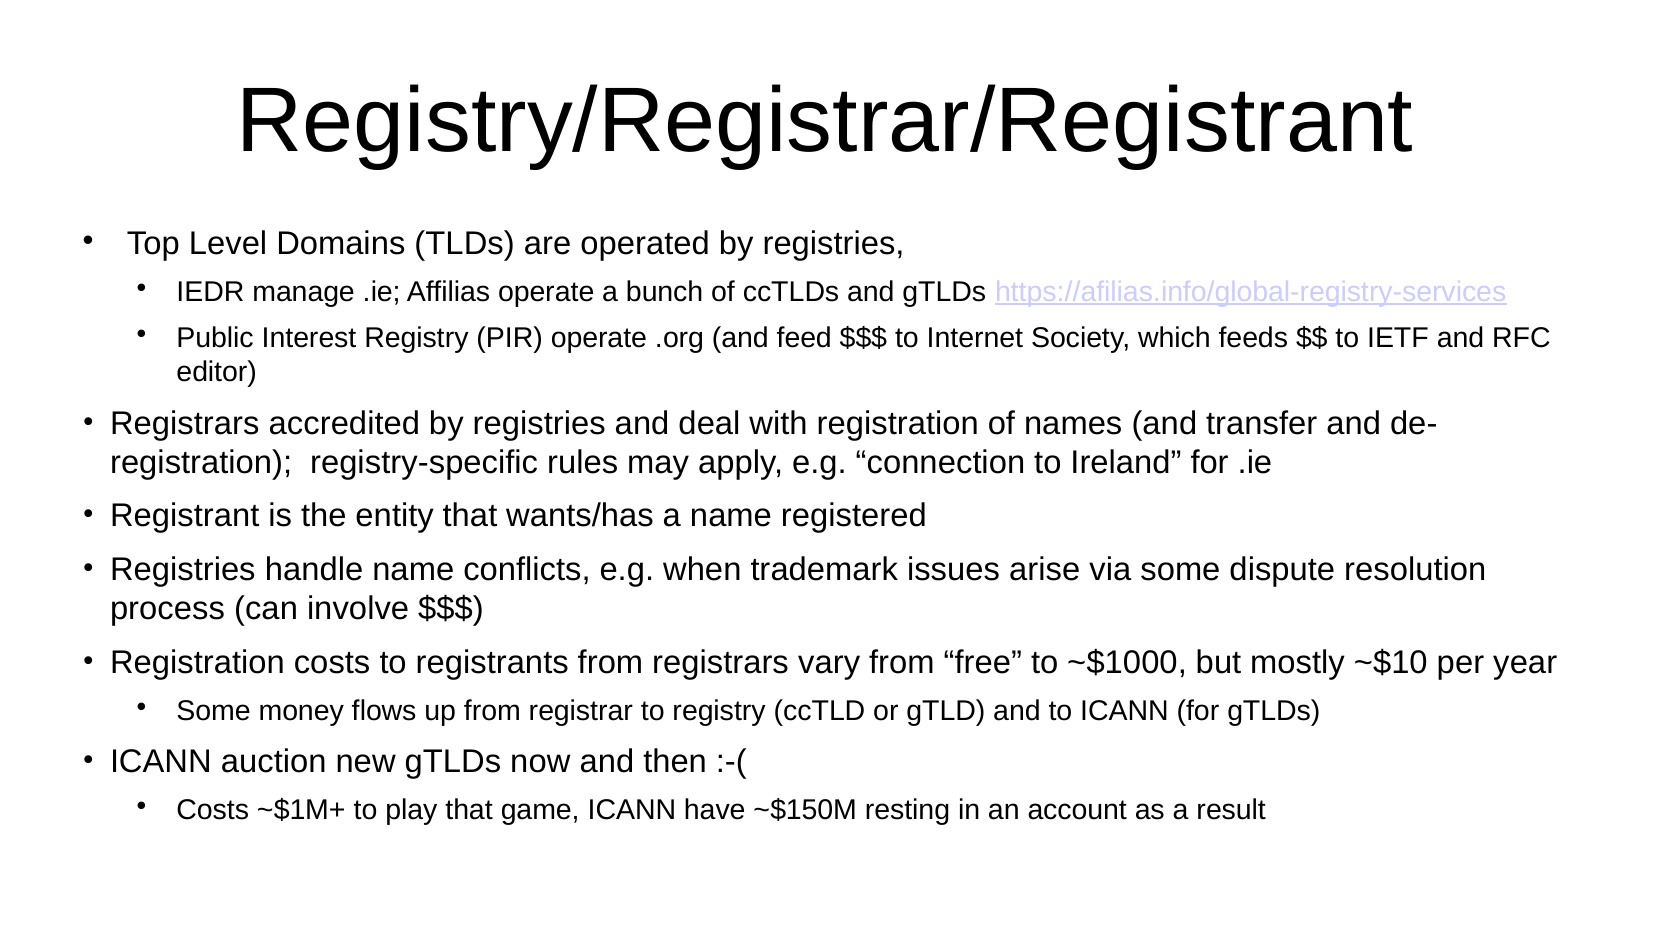

# Registry/Registrar/Registrant
Top Level Domains (TLDs) are operated by registries,
IEDR manage .ie; Affilias operate a bunch of ccTLDs and gTLDs https://afilias.info/global-registry-services
Public Interest Registry (PIR) operate .org (and feed $$$ to Internet Society, which feeds $$ to IETF and RFC editor)
Registrars accredited by registries and deal with registration of names (and transfer and de-registration); registry-specific rules may apply, e.g. “connection to Ireland” for .ie
Registrant is the entity that wants/has a name registered
Registries handle name conflicts, e.g. when trademark issues arise via some dispute resolution process (can involve $$$)
Registration costs to registrants from registrars vary from “free” to ~$1000, but mostly ~$10 per year
Some money flows up from registrar to registry (ccTLD or gTLD) and to ICANN (for gTLDs)
ICANN auction new gTLDs now and then :-(
Costs ~$1M+ to play that game, ICANN have ~$150M resting in an account as a result